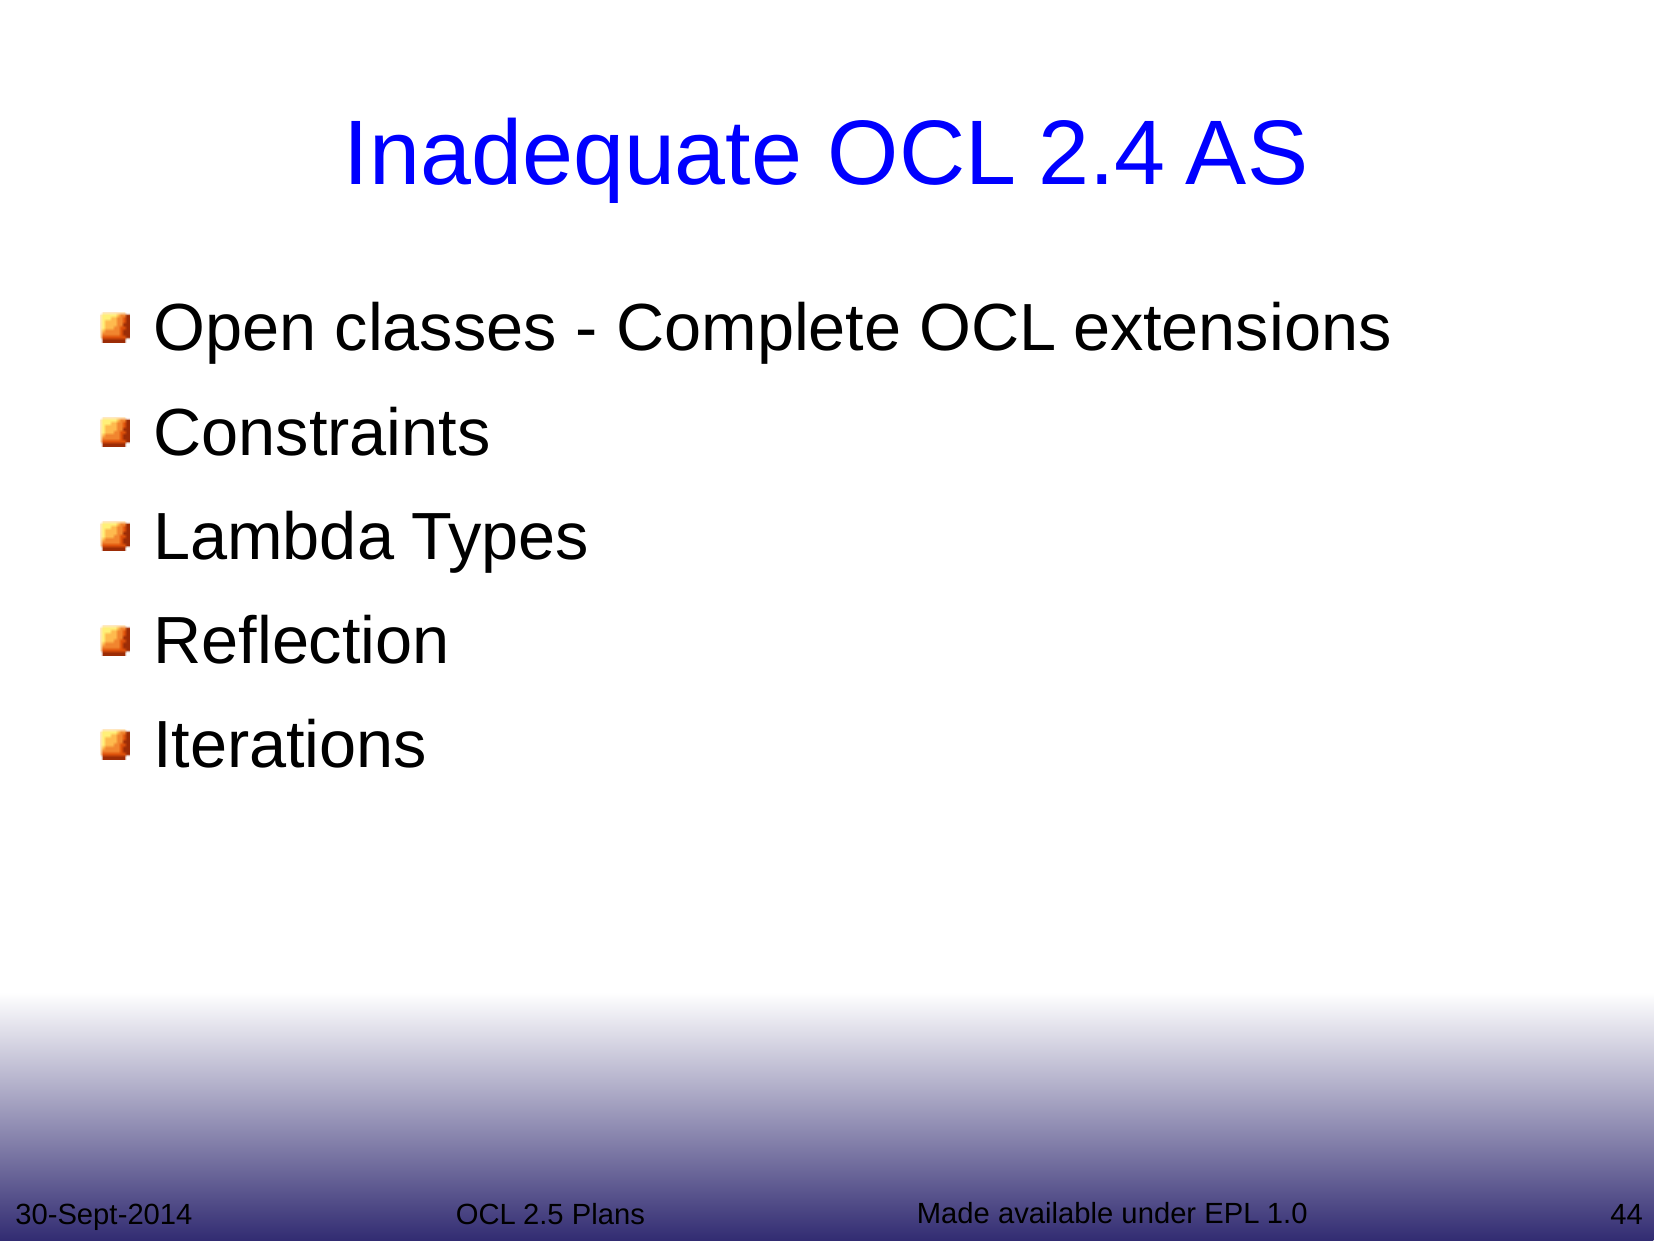

# Inadequate OCL 2.4 AS
Open classes - Complete OCL extensions
Constraints
Lambda Types
Reflection
Iterations
30-Sept-2014
OCL 2.5 Plans
44